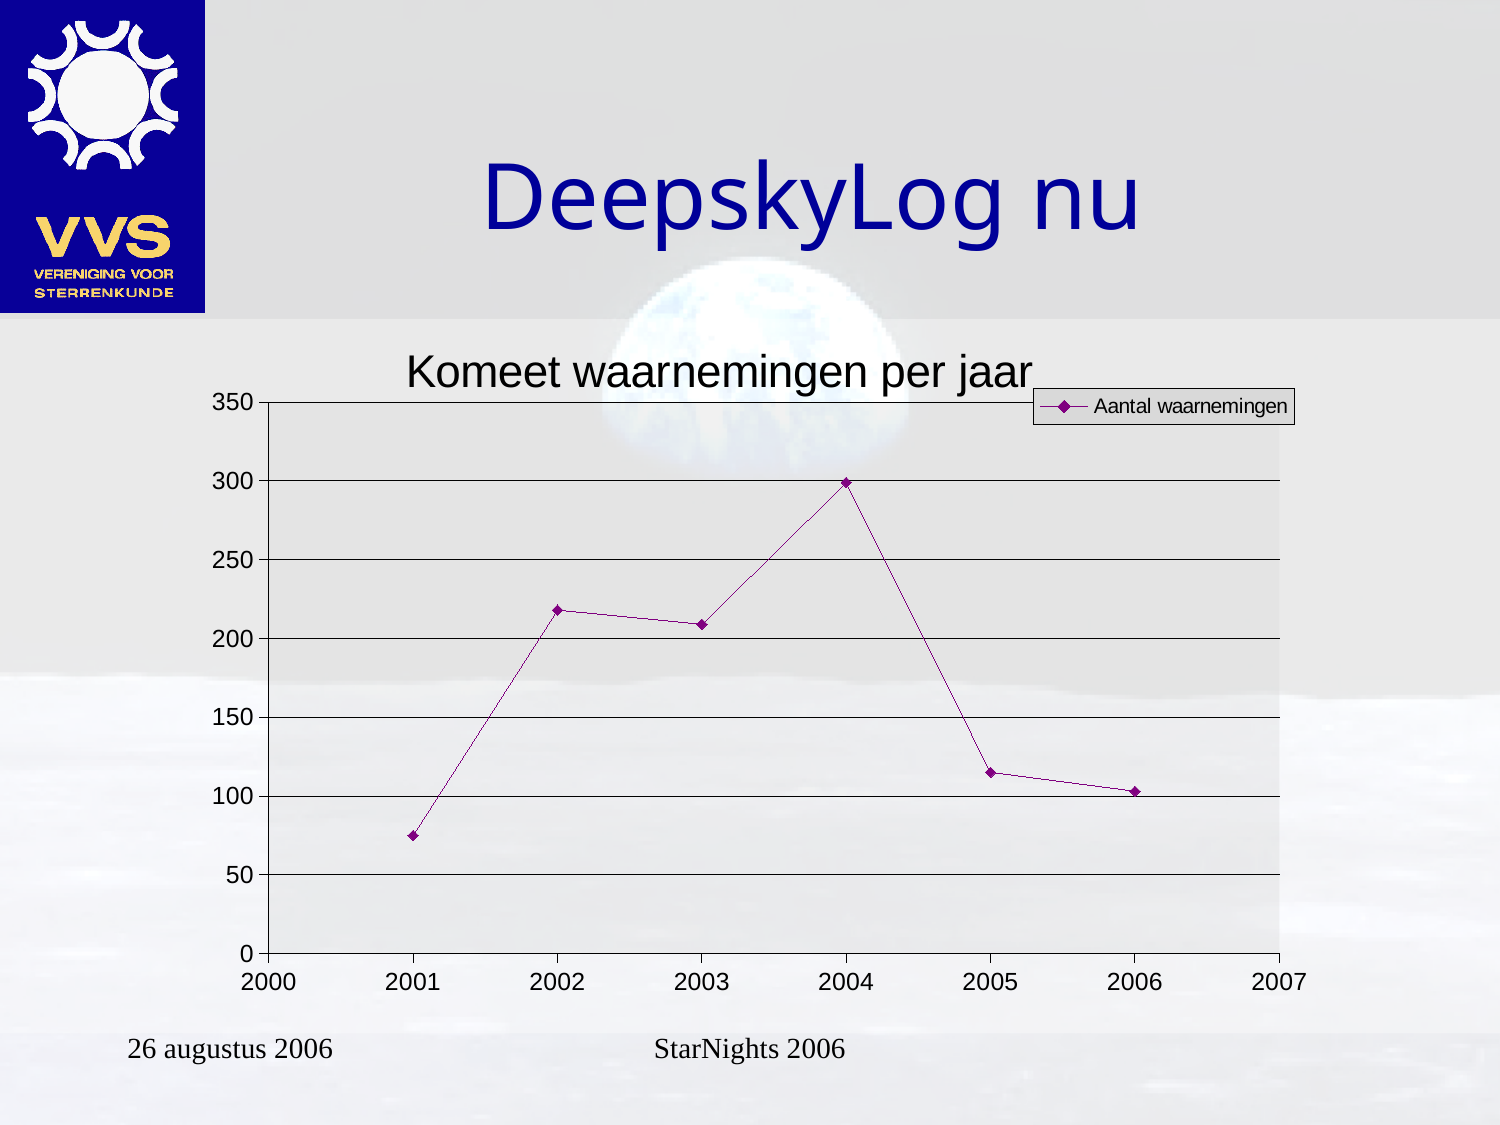

# DeepskyLog nu
### Chart: Komeet waarnemingen per jaar
| Category | Aantal waarnemingen |
|---|---|26 augustus 2006
StarNights 2006